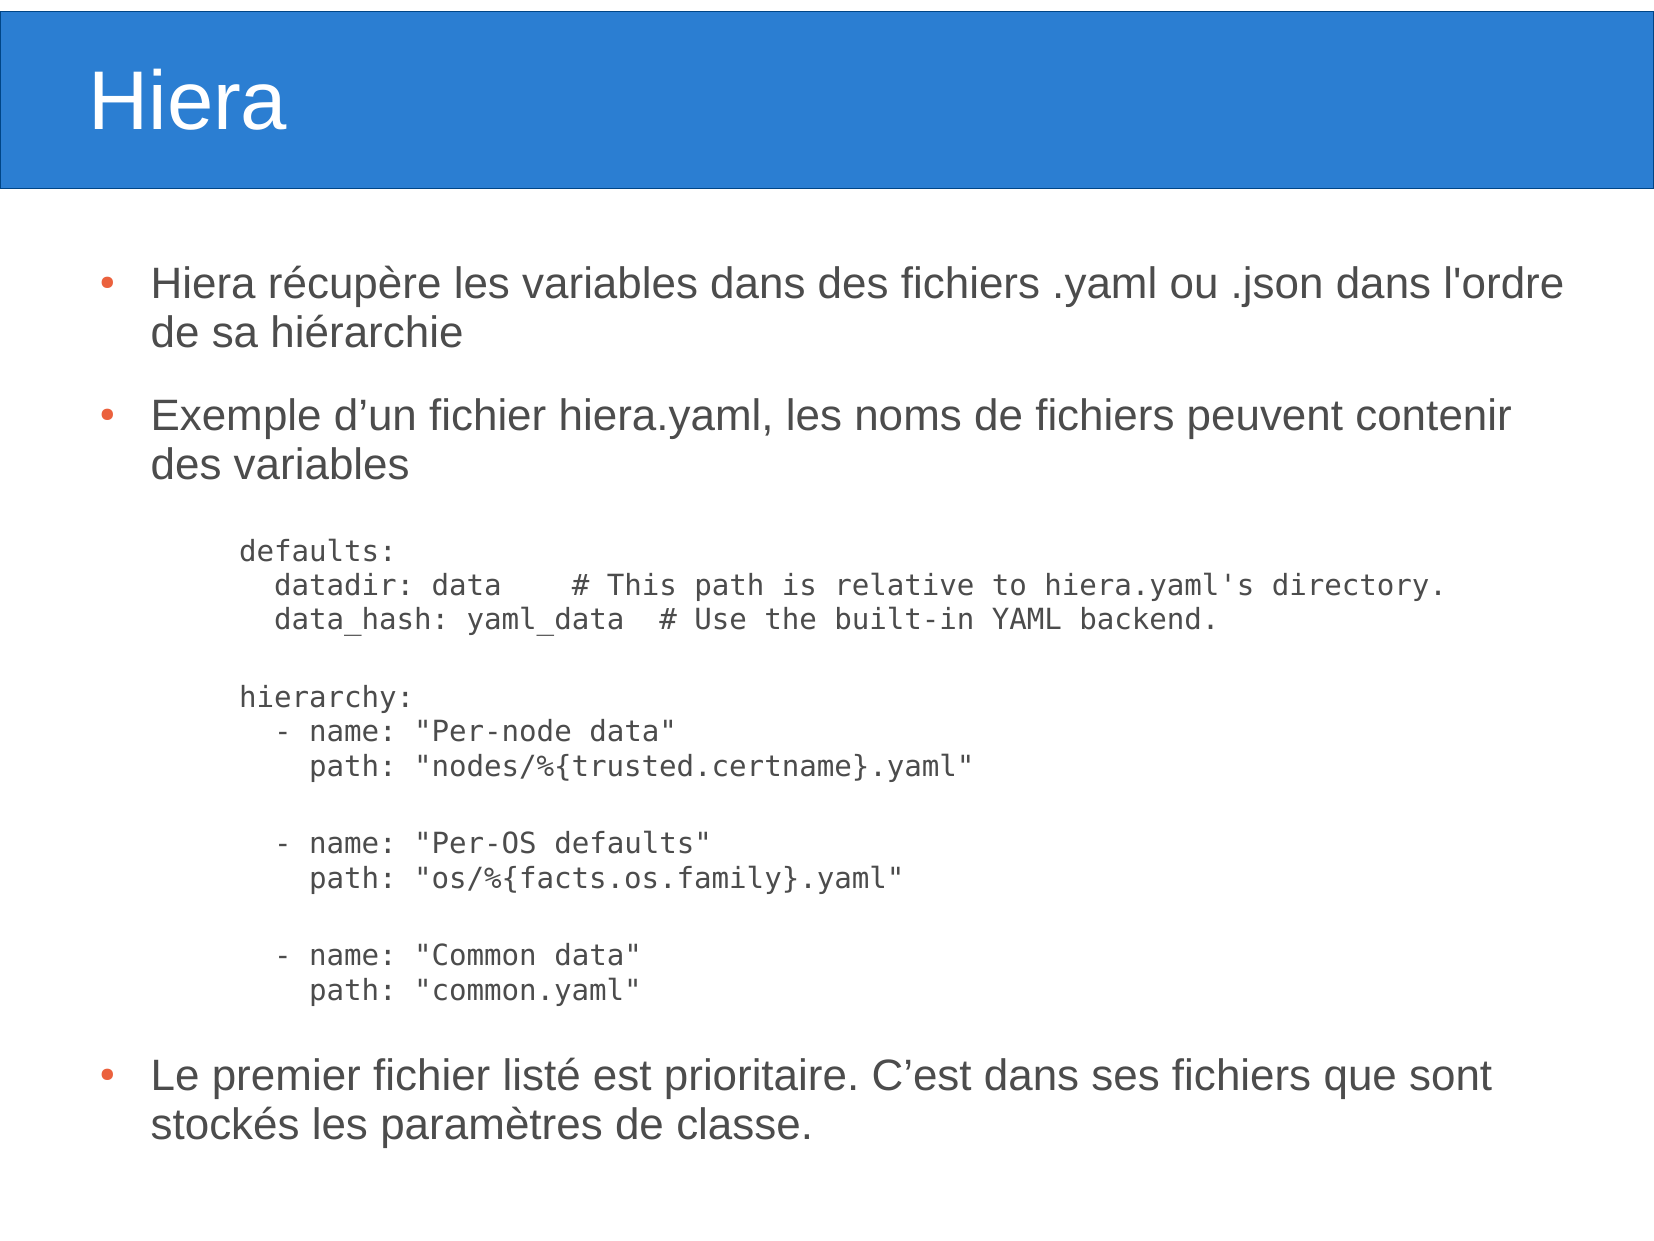

# Hiera
Hiera récupère les variables dans des fichiers .yaml ou .json dans l'ordre de sa hiérarchie
Exemple d’un fichier hiera.yaml, les noms de fichiers peuvent contenir des variables
Le premier fichier listé est prioritaire. C’est dans ses fichiers que sont stockés les paramètres de classe.
defaults:
 datadir: data # This path is relative to hiera.yaml's directory.
 data_hash: yaml_data # Use the built-in YAML backend.
hierarchy:
 - name: "Per-node data"
 path: "nodes/%{trusted.certname}.yaml"
 - name: "Per-OS defaults"
 path: "os/%{facts.os.family}.yaml"
 - name: "Common data"
 path: "common.yaml"